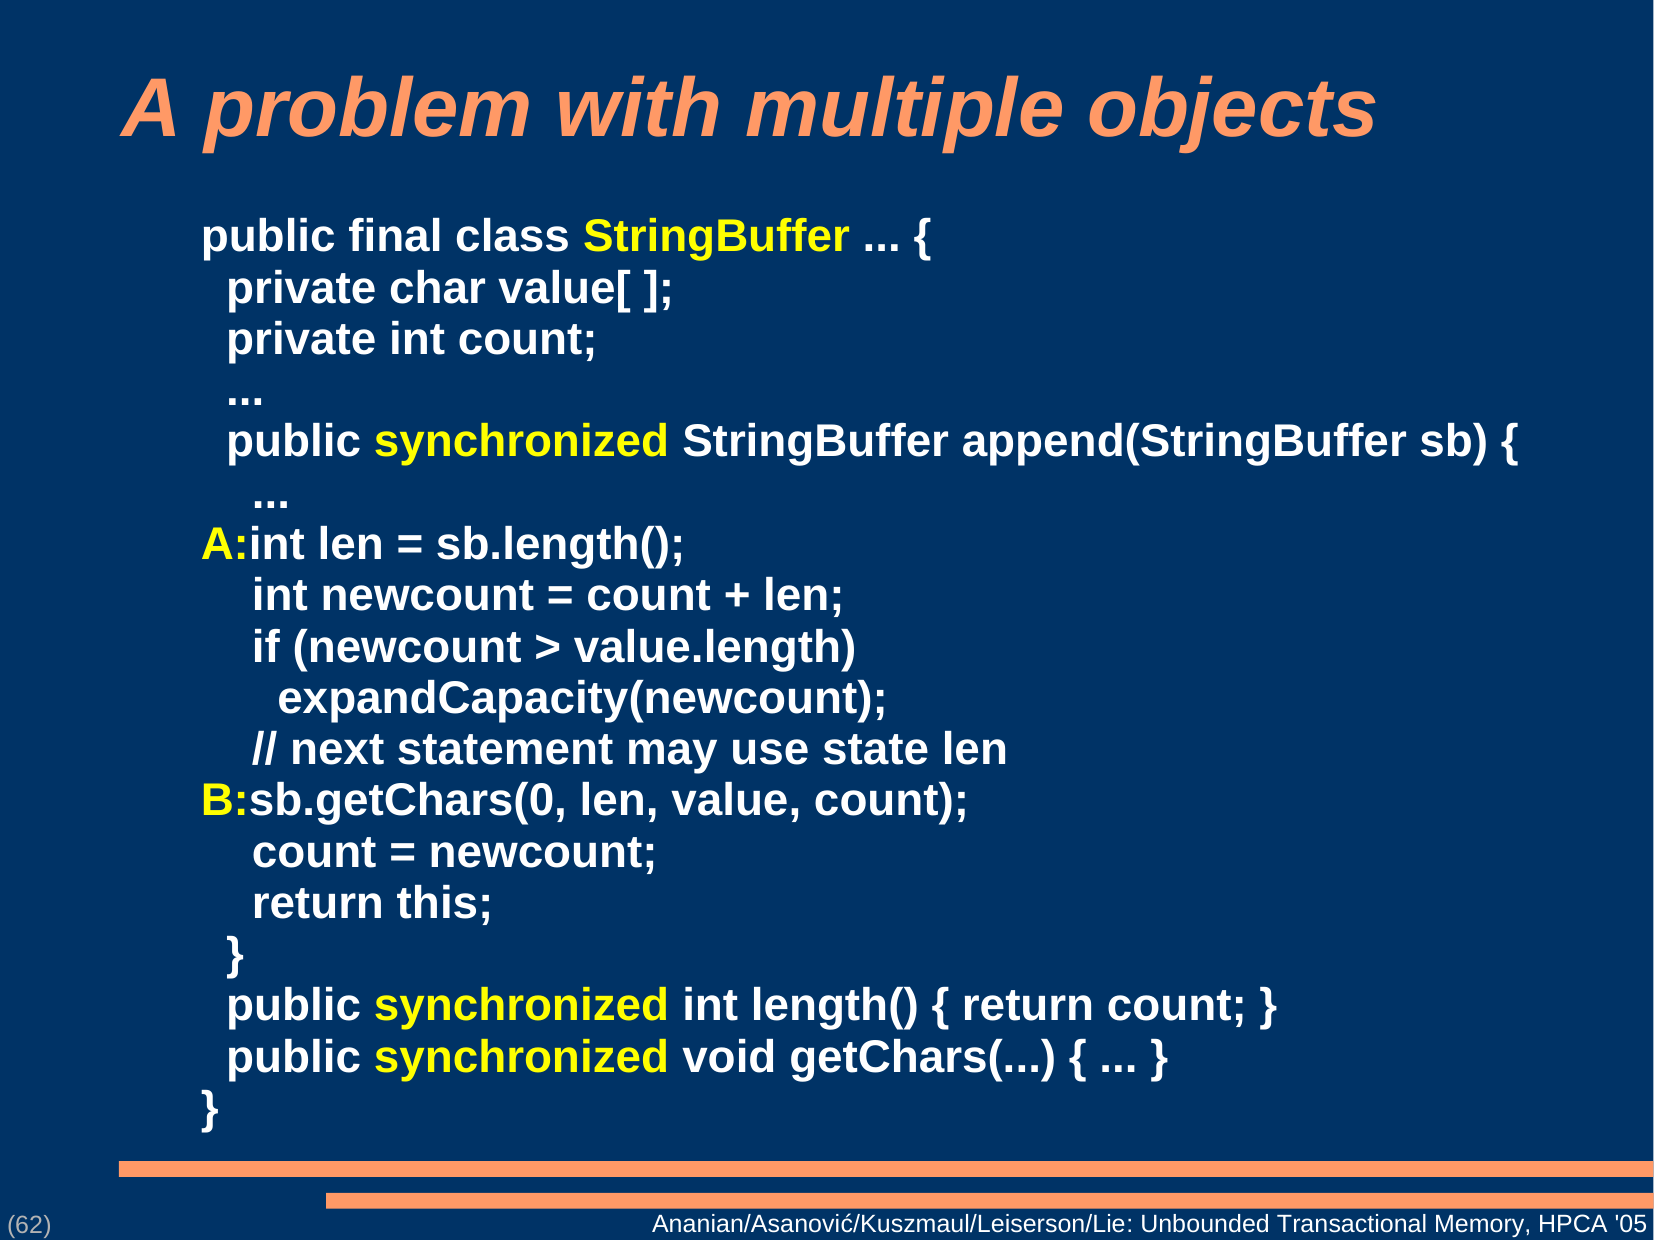

# A problem with multiple objects
public final class StringBuffer ... {
 private char value[ ];
 private int count;
 ...
 public synchronized StringBuffer append(StringBuffer sb) {
 ...
A:int len = sb.length();
 int newcount = count + len;
 if (newcount > value.length)
 expandCapacity(newcount);
 // next statement may use state len
B:sb.getChars(0, len, value, count);
 count = newcount;
 return this;
 }
 public synchronized int length() { return count; }
 public synchronized void getChars(...) { ... }
}